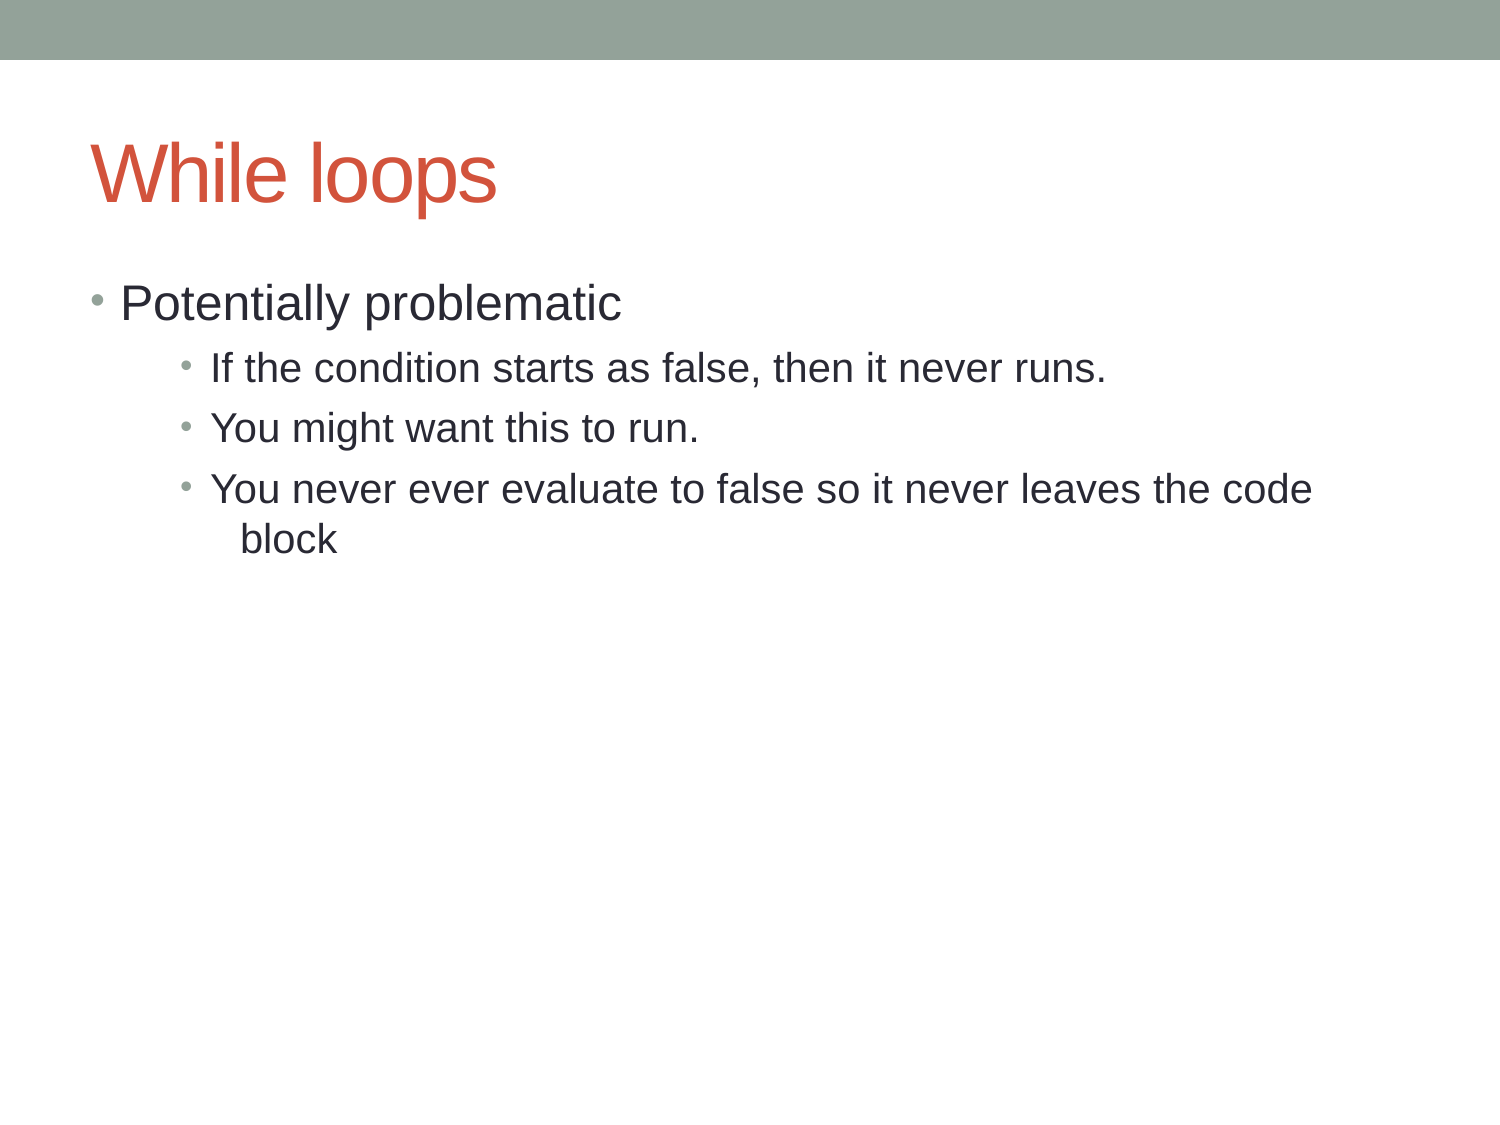

# While loops
Potentially problematic
If the condition starts as false, then it never runs.
You might want this to run.
You never ever evaluate to false so it never leaves the code block